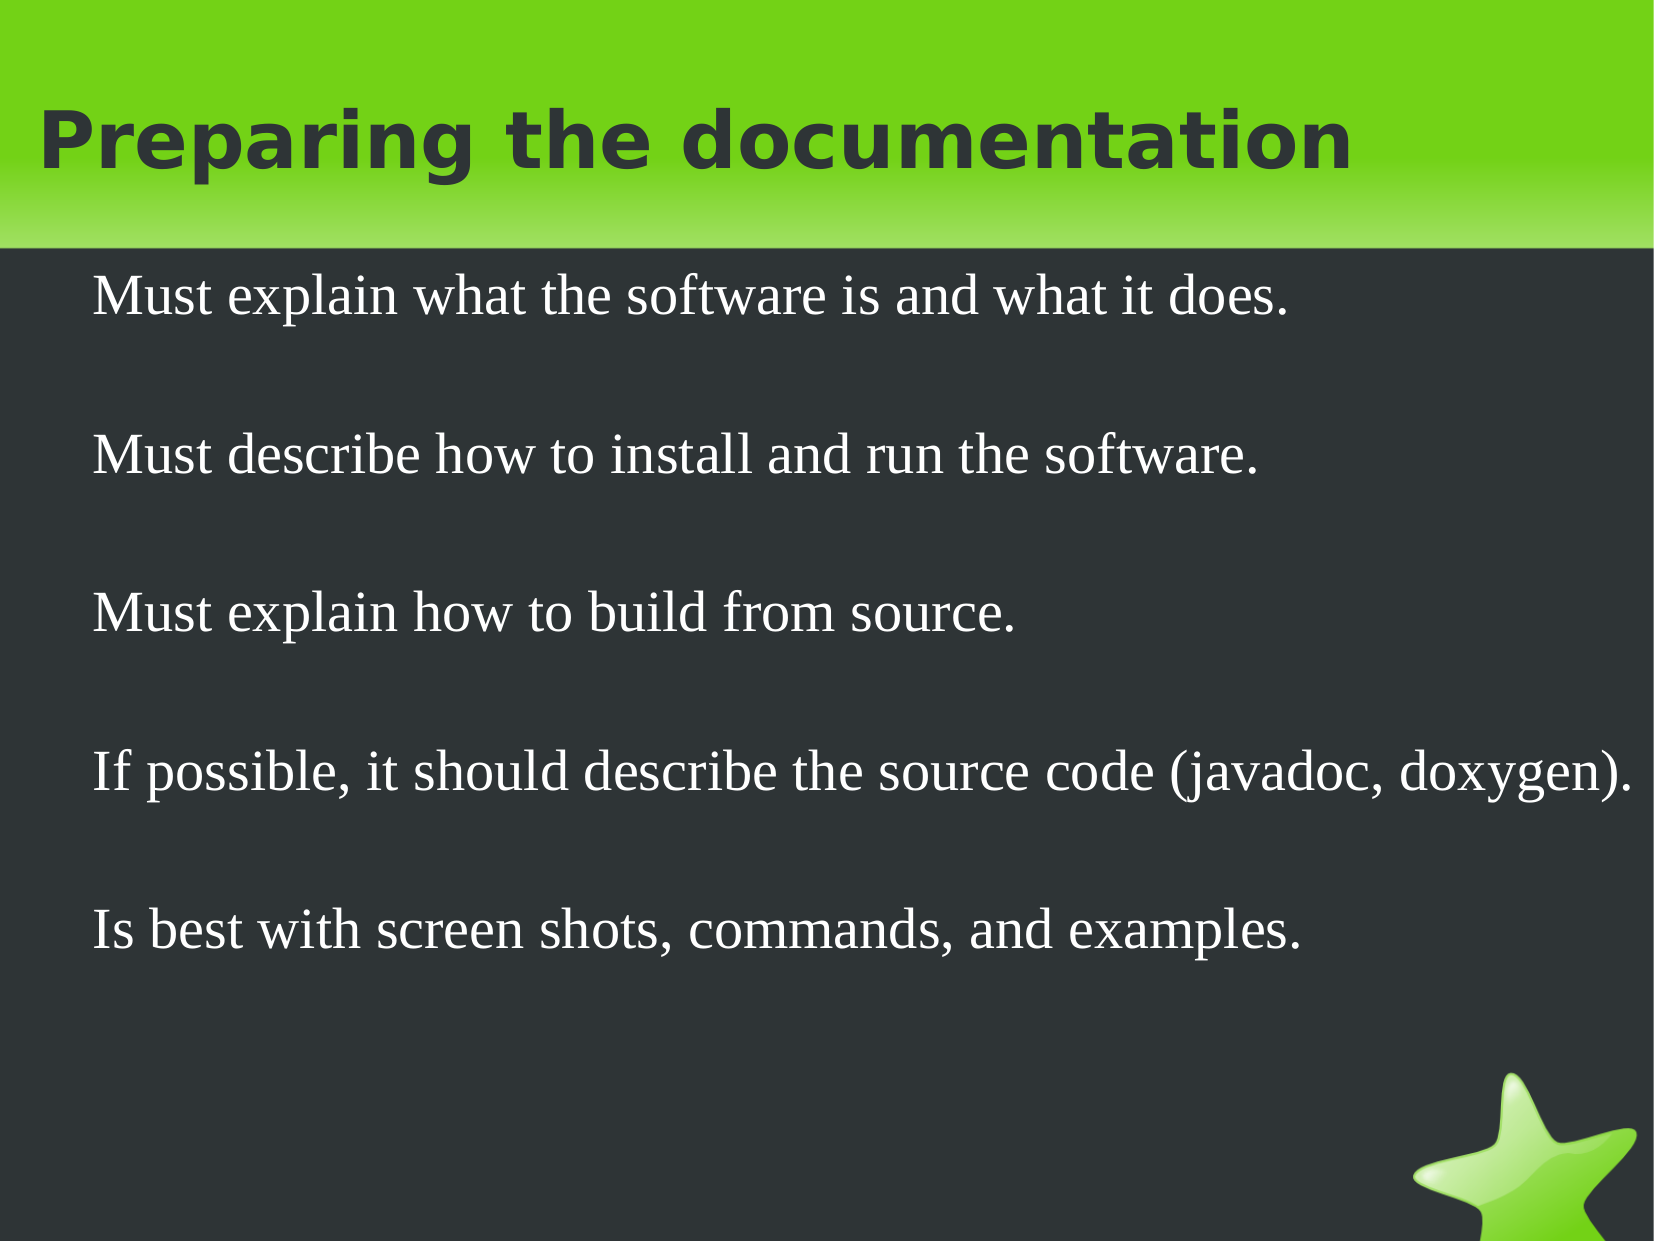

# Preparing the documentation
Must explain what the software is and what it does.
Must describe how to install and run the software.
Must explain how to build from source.
If possible, it should describe the source code (javadoc, doxygen).
Is best with screen shots, commands, and examples.